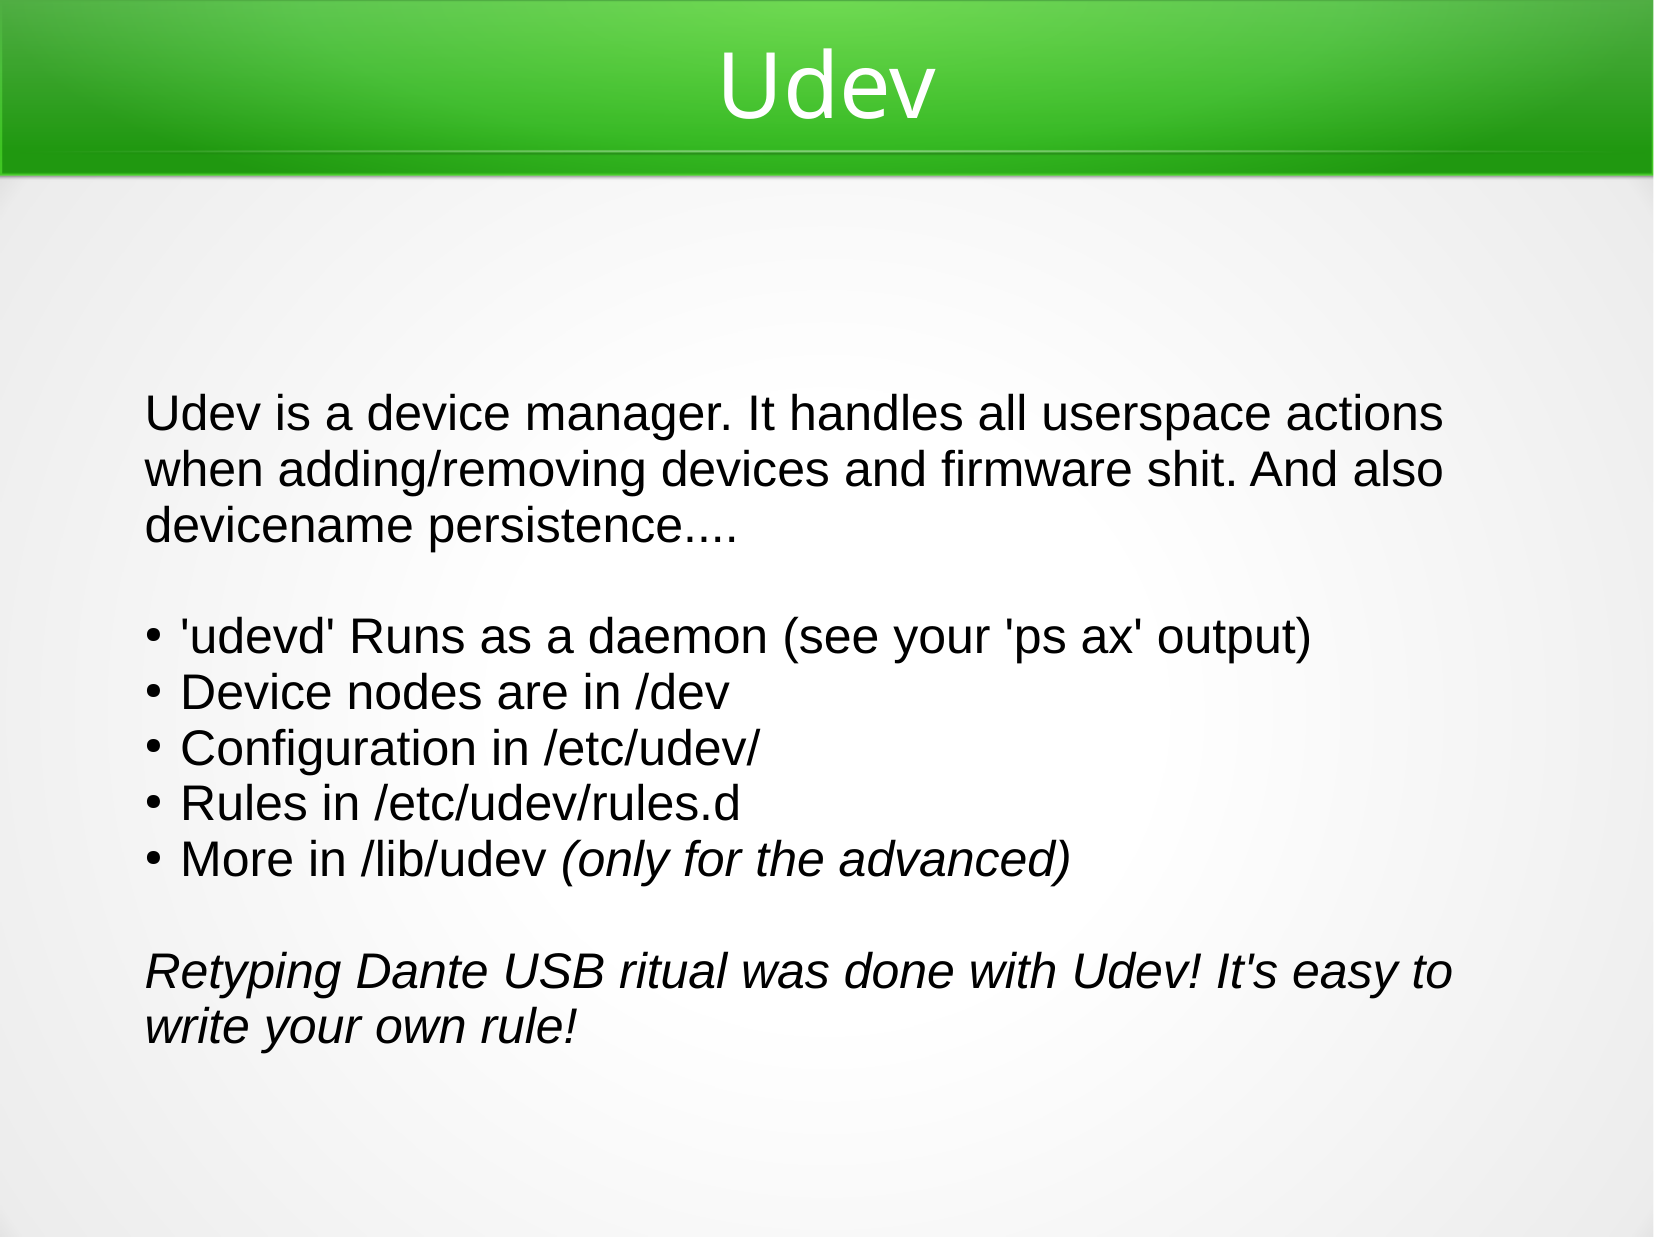

# Udev
Udev is a device manager. It handles all userspace actions when adding/removing devices and firmware shit. And also devicename persistence....
'udevd' Runs as a daemon (see your 'ps ax' output)
Device nodes are in /dev
Configuration in /etc/udev/
Rules in /etc/udev/rules.d
More in /lib/udev (only for the advanced)
Retyping Dante USB ritual was done with Udev! It's easy to write your own rule!